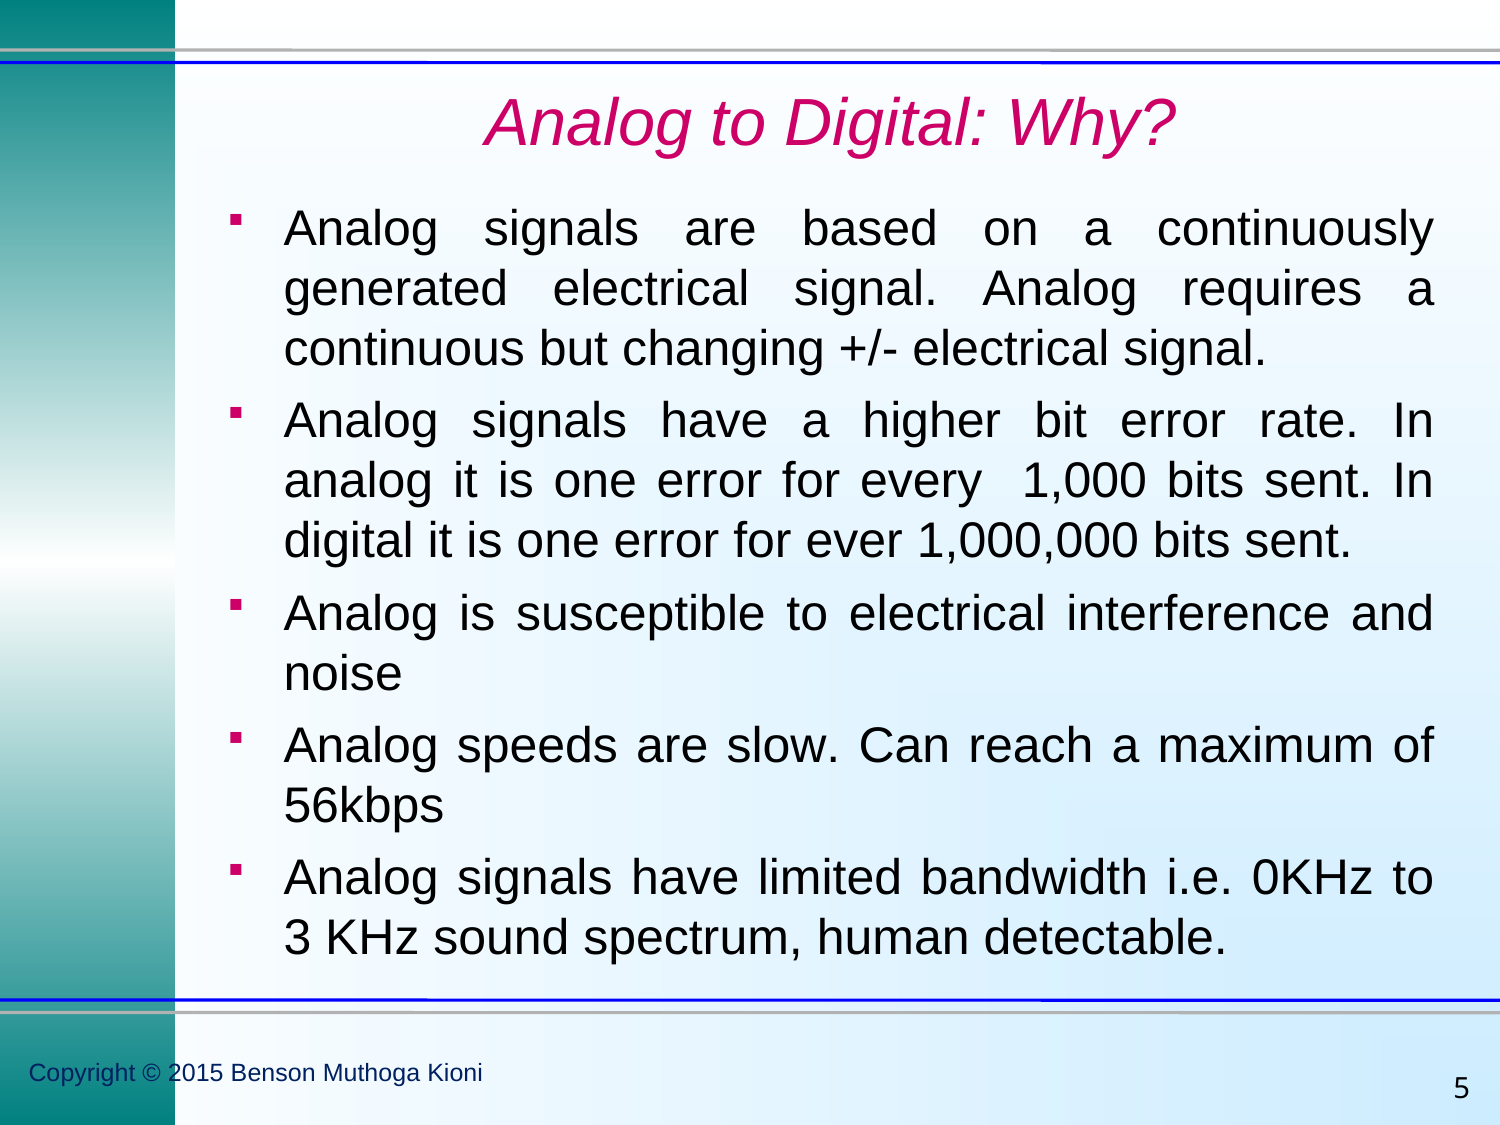

Analog to Digital: Why?
Analog signals are based on a continuously generated electrical signal. Analog requires a continuous but changing +/- electrical signal.
Analog signals have a higher bit error rate. In analog it is one error for every 1,000 bits sent. In digital it is one error for ever 1,000,000 bits sent.
Analog is susceptible to electrical interference and noise
Analog speeds are slow. Can reach a maximum of 56kbps
Analog signals have limited bandwidth i.e. 0KHz to 3 KHz sound spectrum, human detectable.